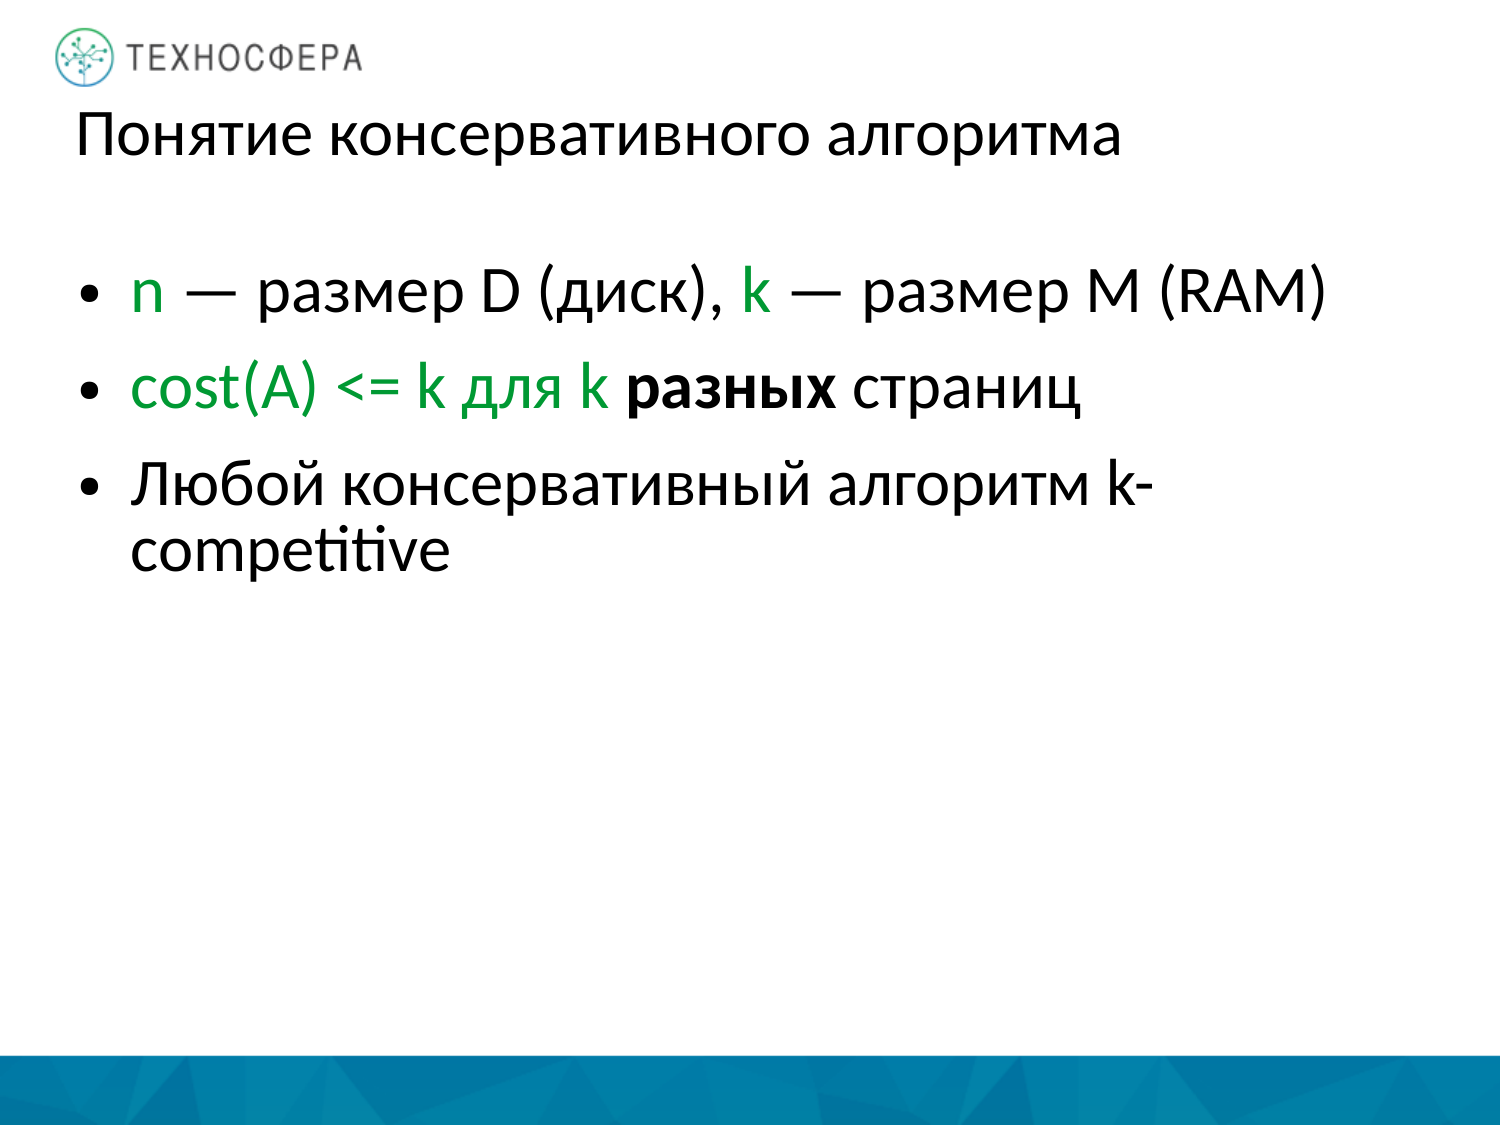

# Понятие консервативного алгоритма
n — размер D (диск), k — размер M (RAM)
cost(A) <= k для k разных страниц
Любой консервативный алгоритм k-competitive